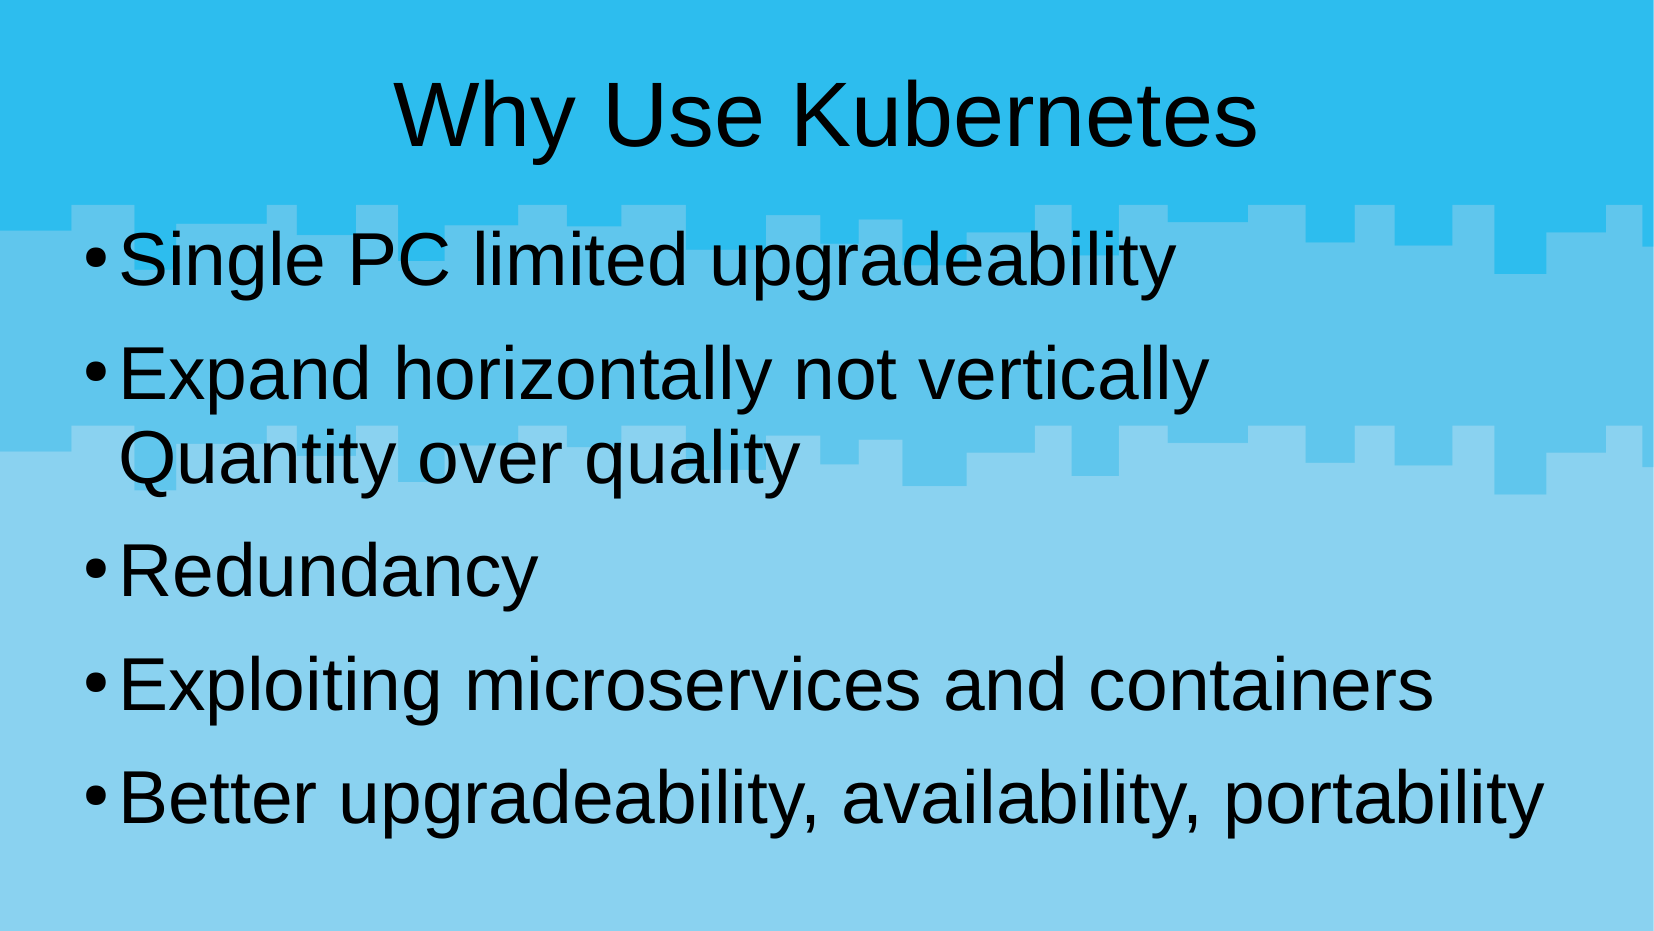

# Why Use Kubernetes
Single PC limited upgradeability
Expand horizontally not vertically
Quantity over quality
Redundancy
Exploiting microservices and containers
Better upgradeability, availability, portability